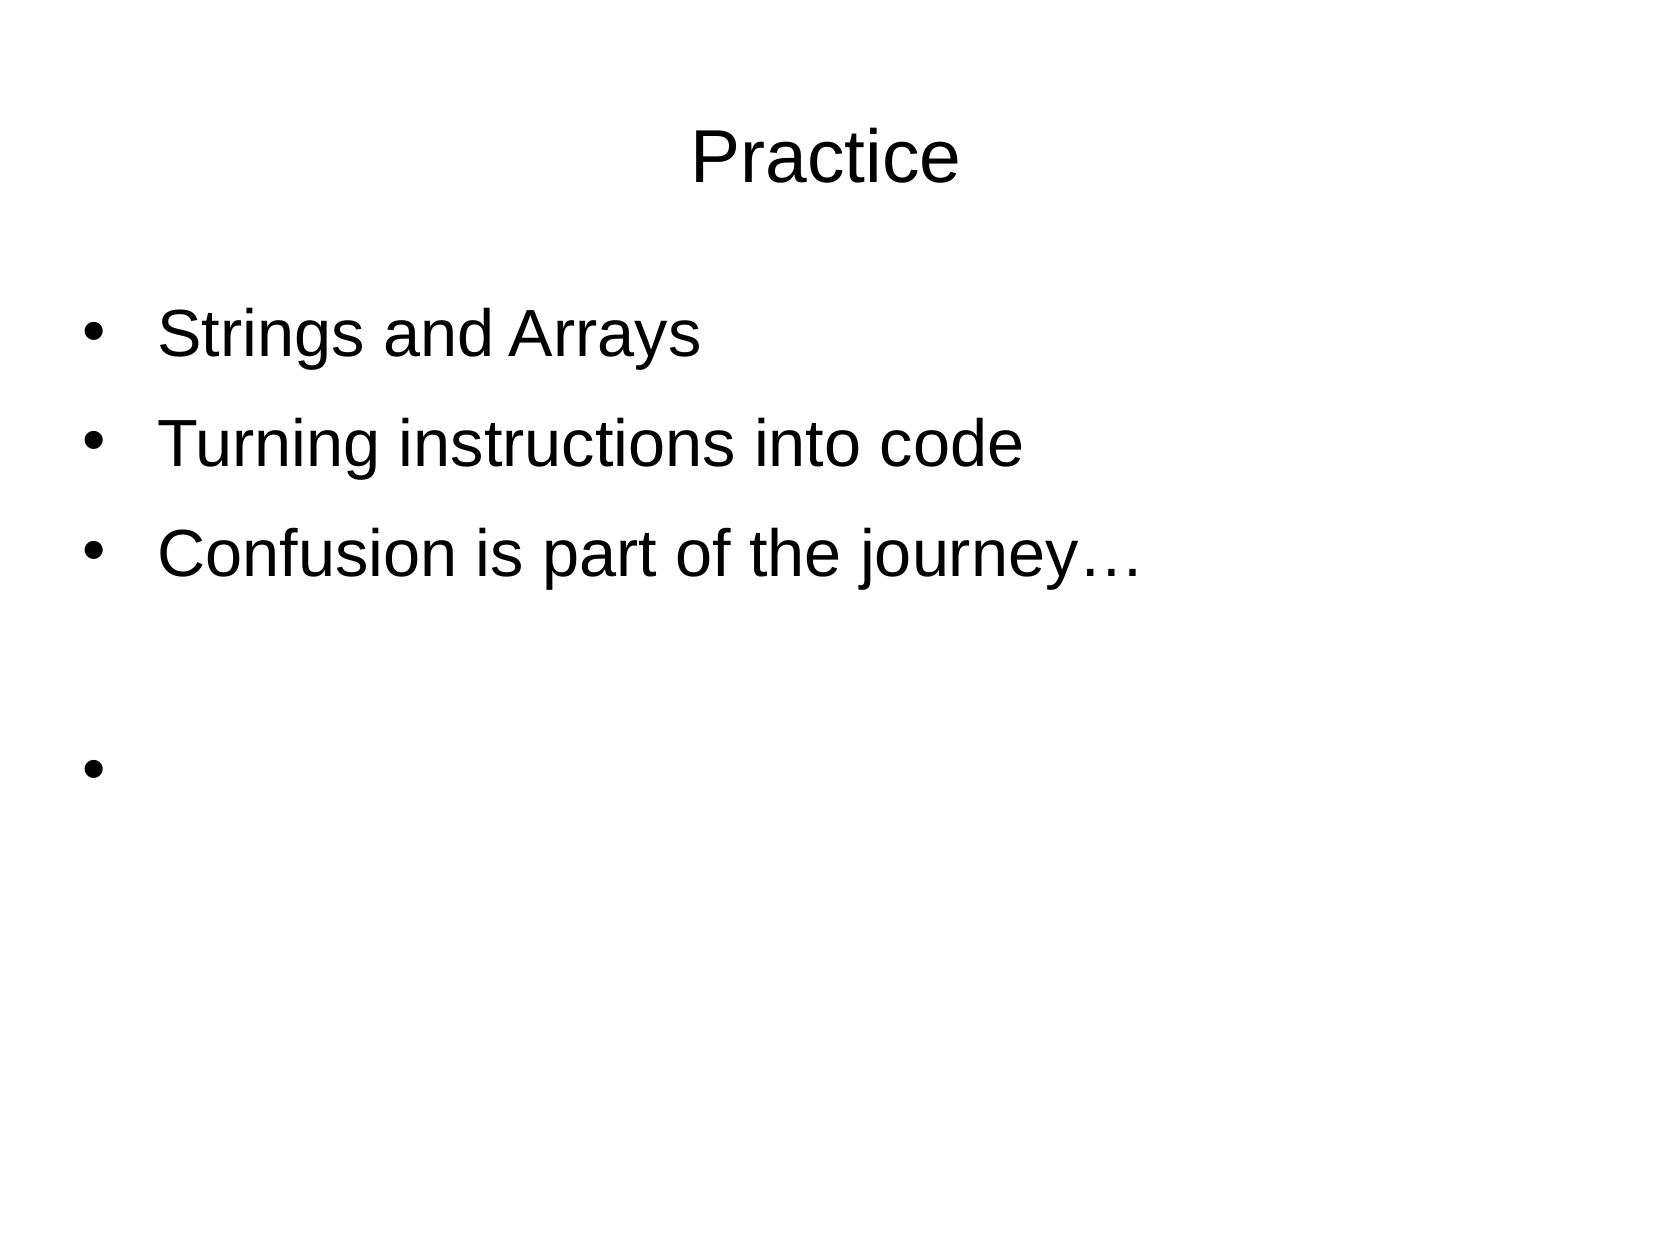

# Practice
Strings and Arrays
Turning instructions into code
Confusion is part of the journey…